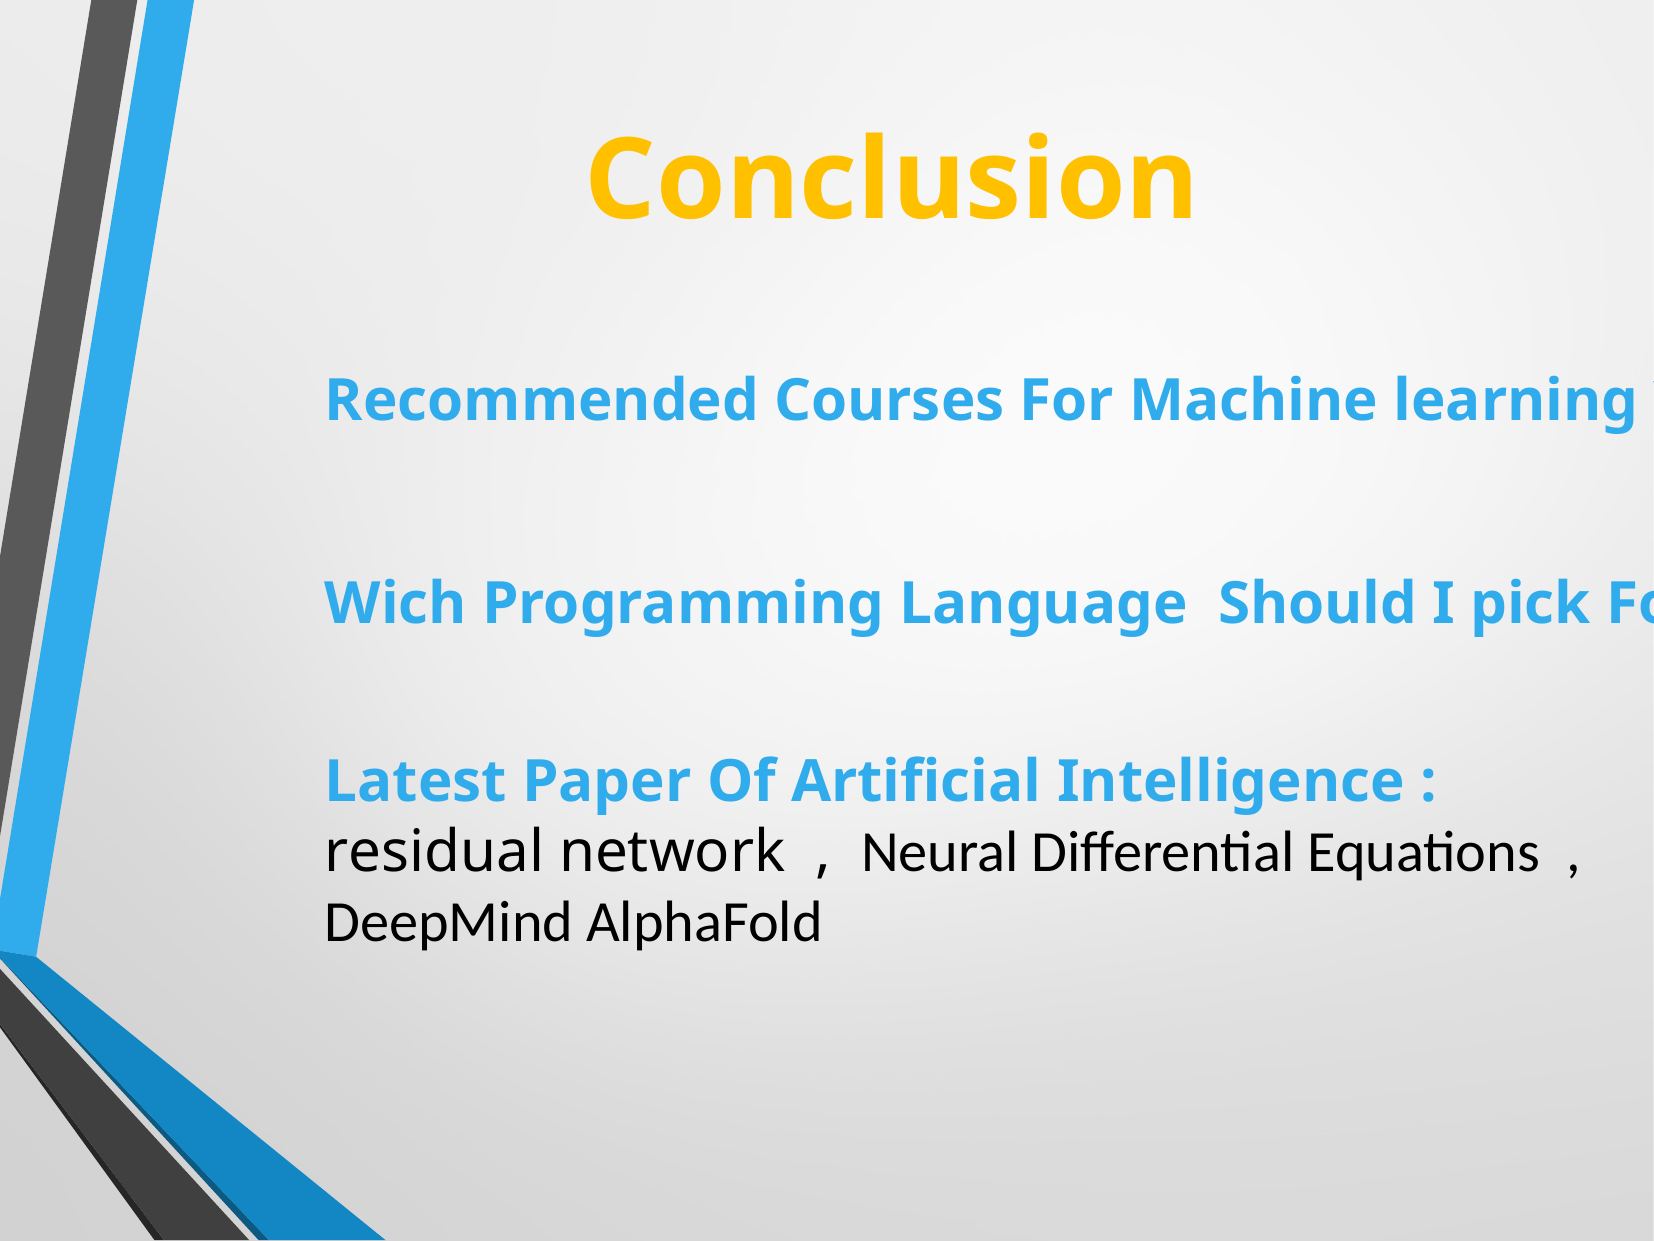

Conclusion
Recommended Courses For Machine learning ?
Wich Programming Language Should I pick For ML ?
Latest Paper Of Artificial Intelligence :
residual network , Neural Differential Equations ,
DeepMind AlphaFold